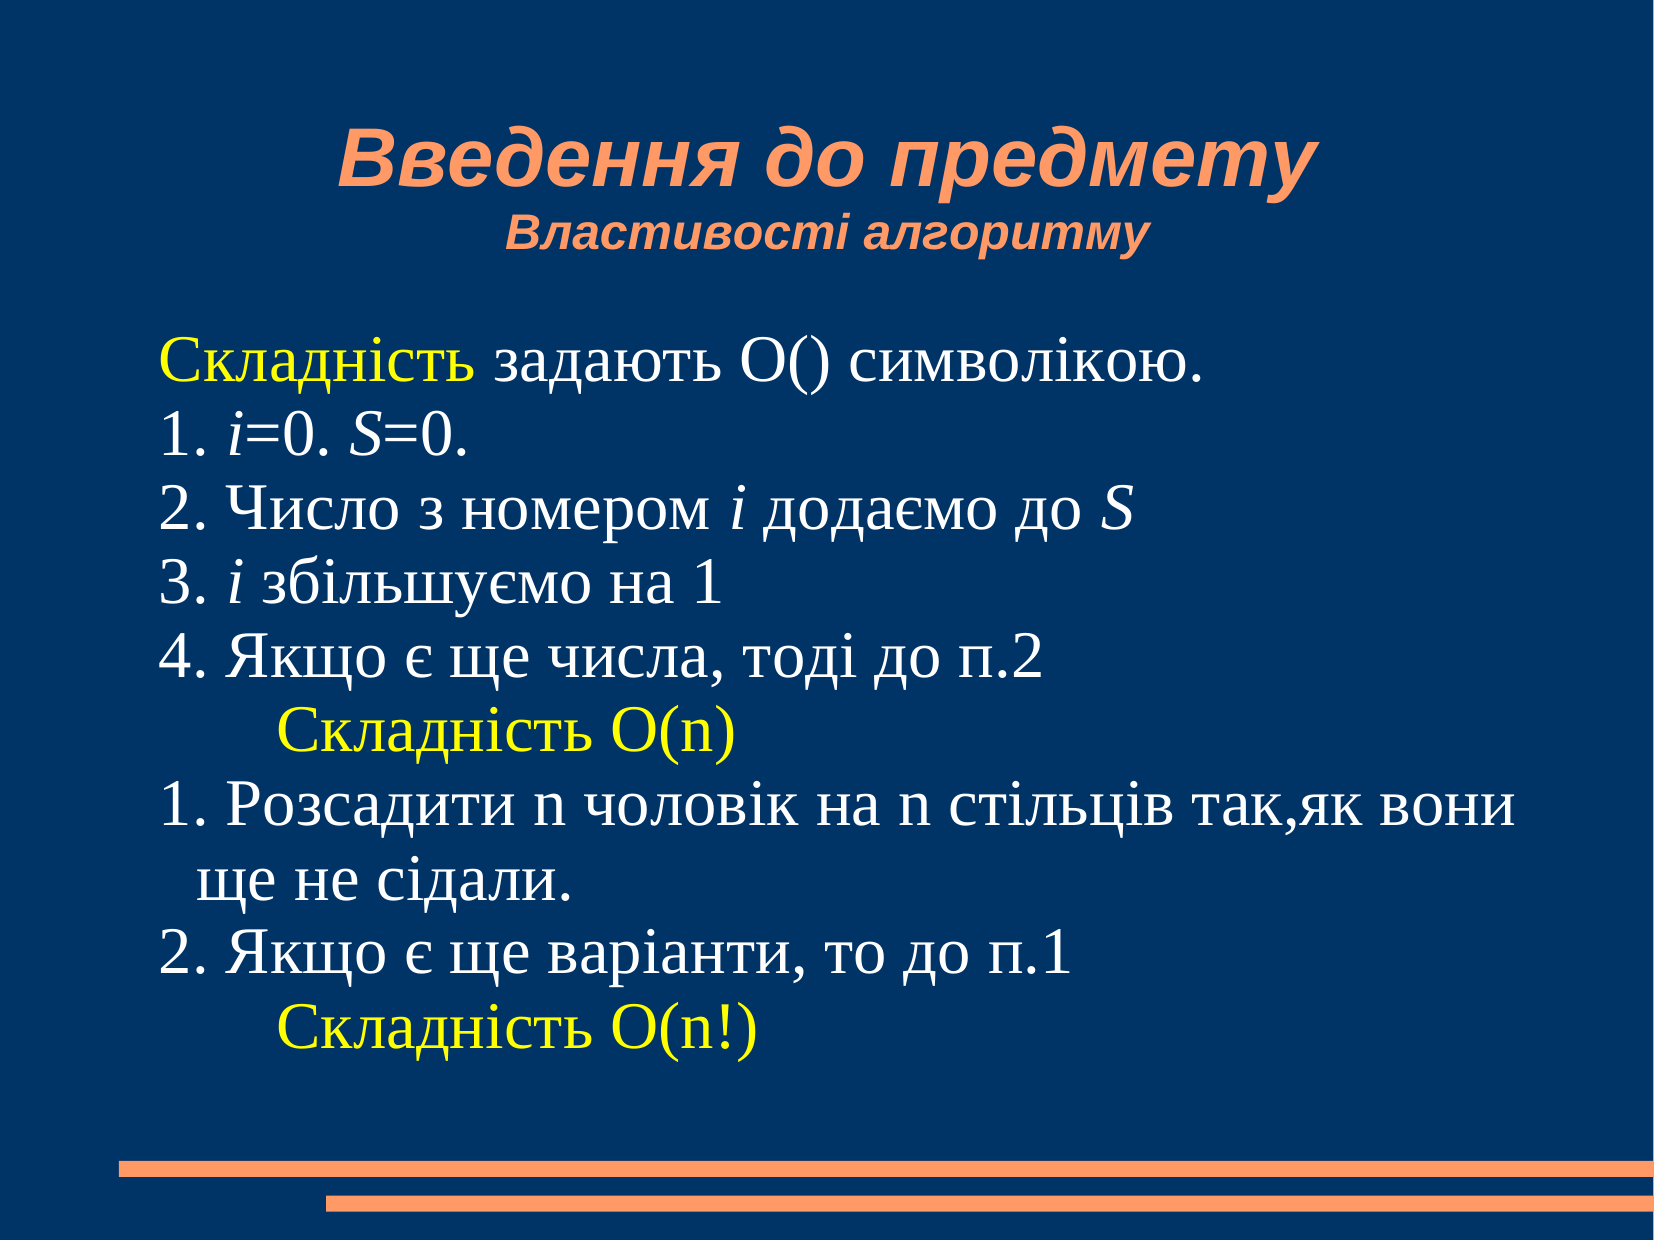

# Введення до предмету Властивості алгоритму
Складність задають O() символікою.
1. і=0. S=0.
2. Число з номером і додаємо до S
3. і збільшуємо на 1
4. Якщо є ще числа, тоді до п.2
 Складність O(n)
1. Розсадити n чоловік на n стільців так,як вони ще не сідали.
2. Якщо є ще варіанти, то до п.1
 Складність O(n!)